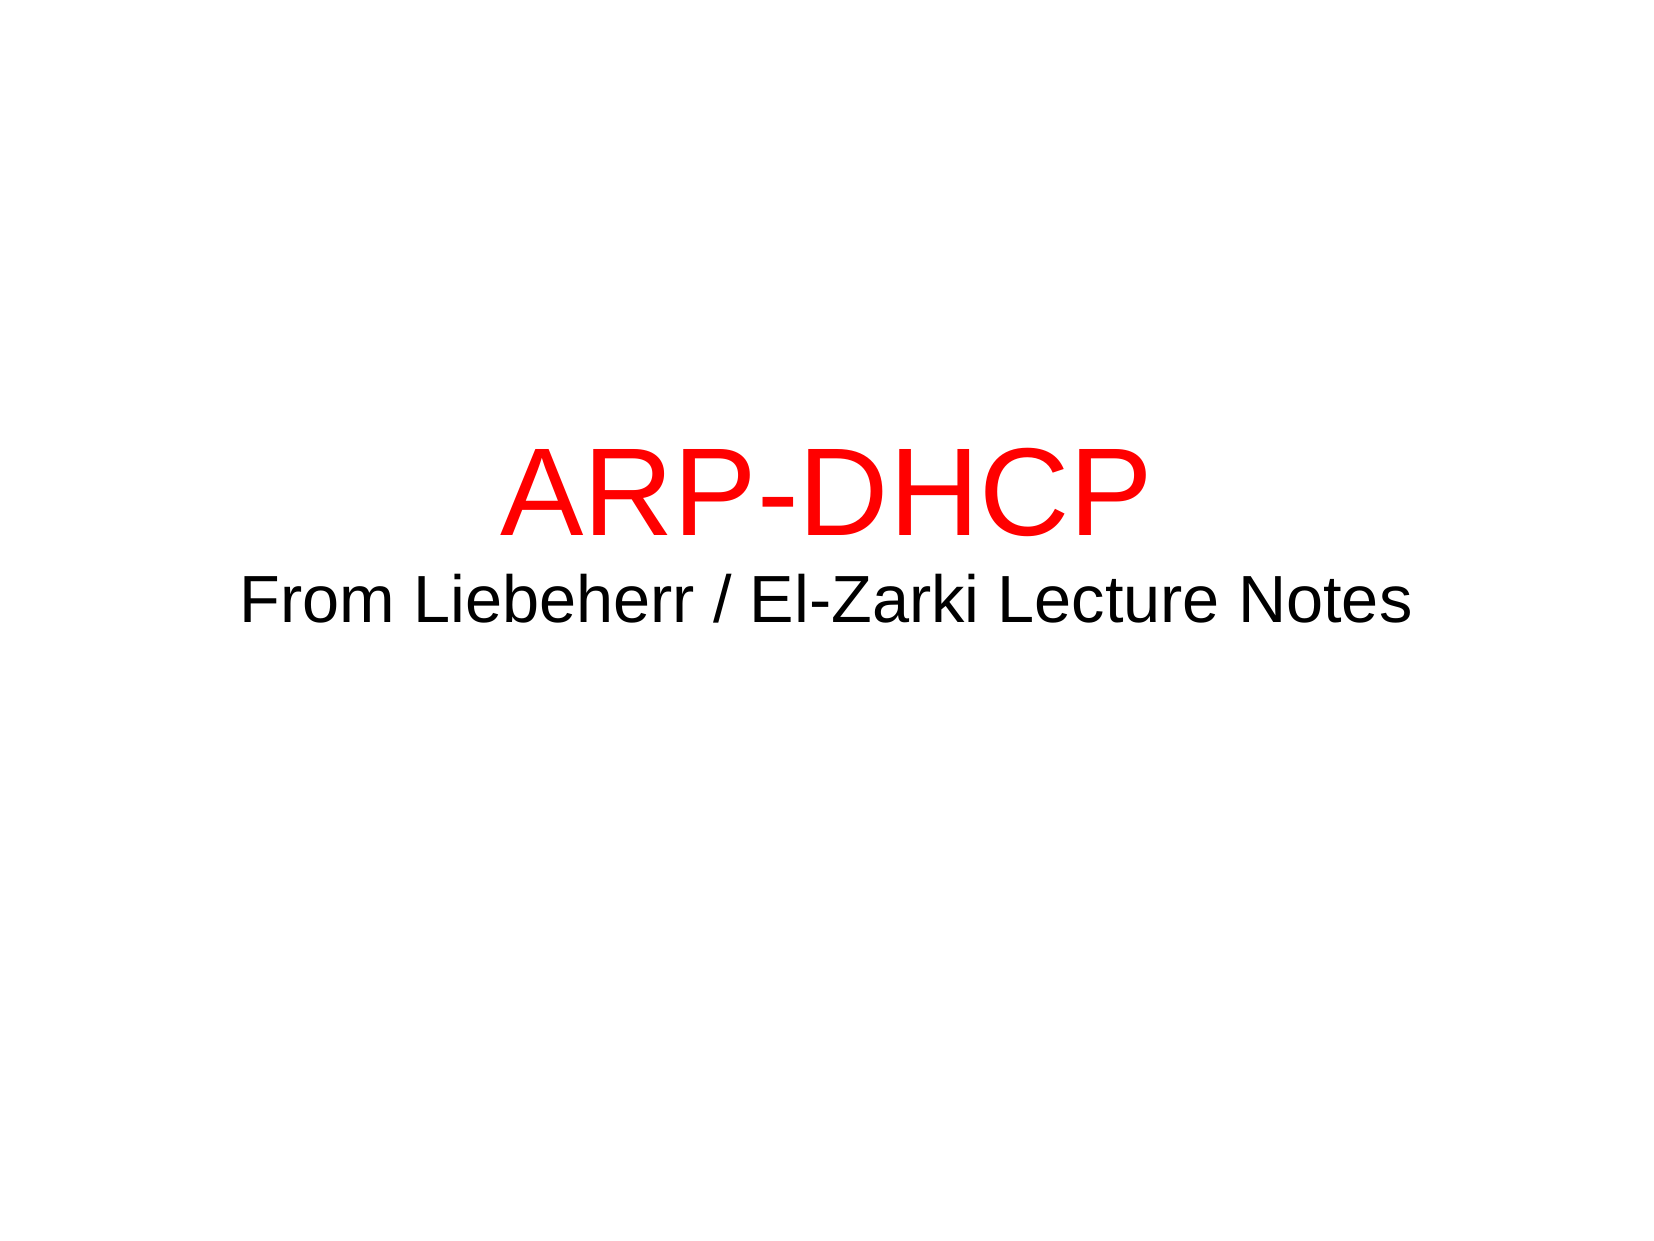

# ARP-DHCP
From Liebeherr / El-Zarki Lecture Notes